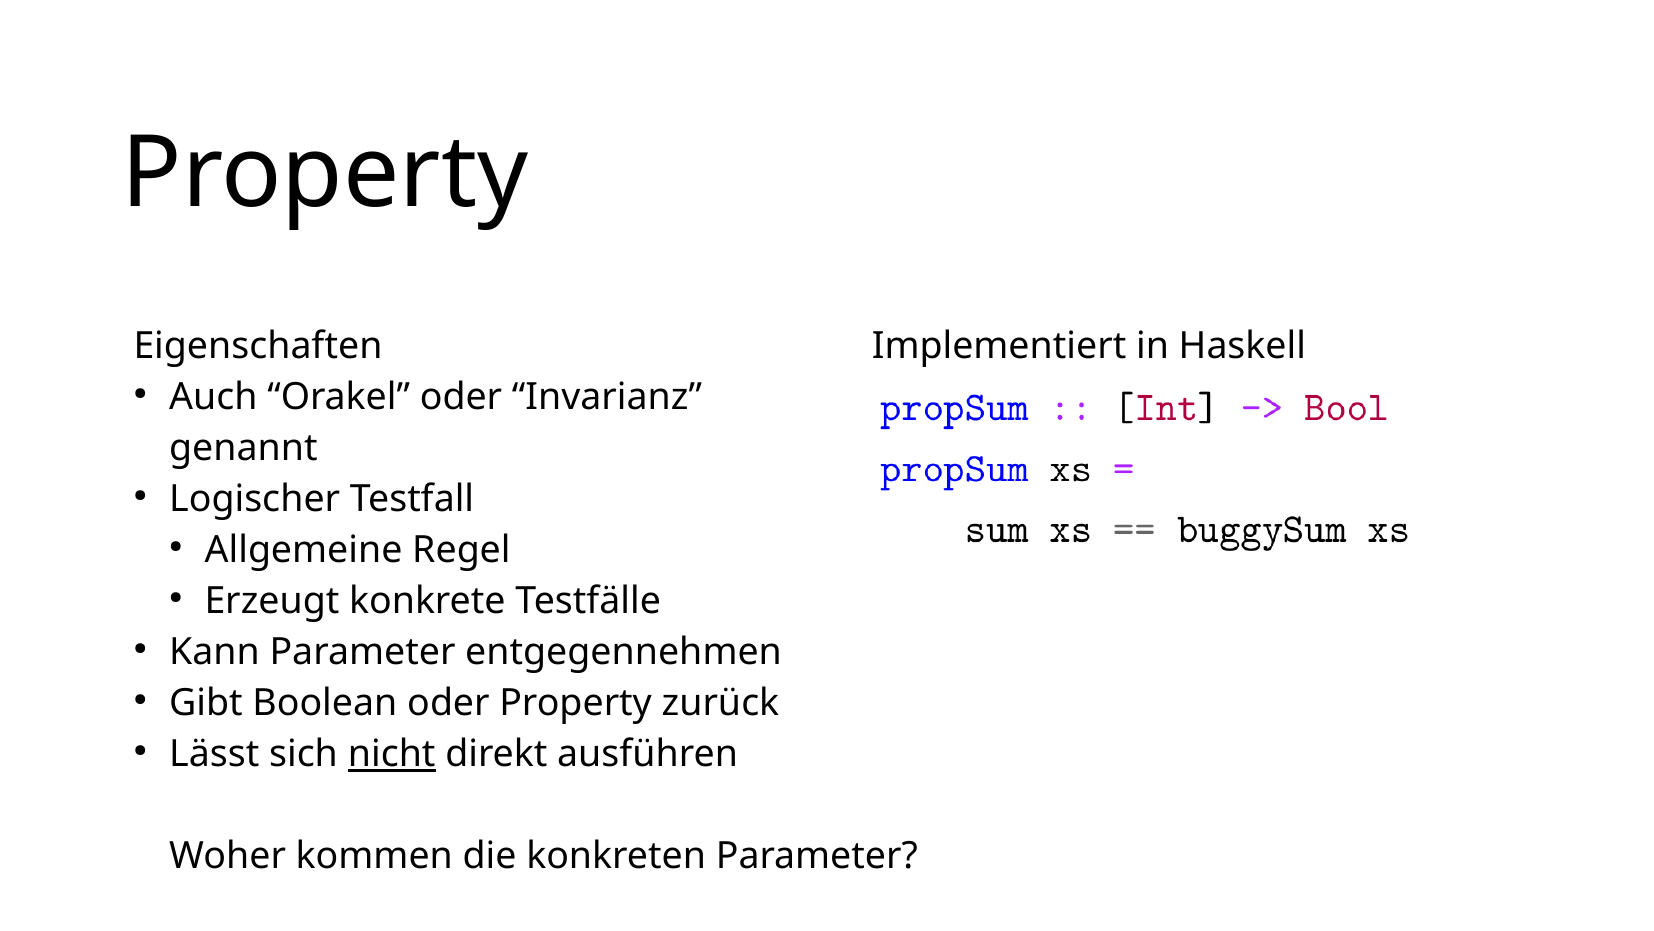

Property
Eigenschaften							Implementiert in Haskell
Auch “Orakel” oder “Invarianz”
genannt
Logischer Testfall
Allgemeine Regel
Erzeugt konkrete Testfälle
Kann Parameter entgegennehmen
Gibt Boolean oder Property zurück
Lässt sich nicht direkt ausführen
Woher kommen die konkreten Parameter?